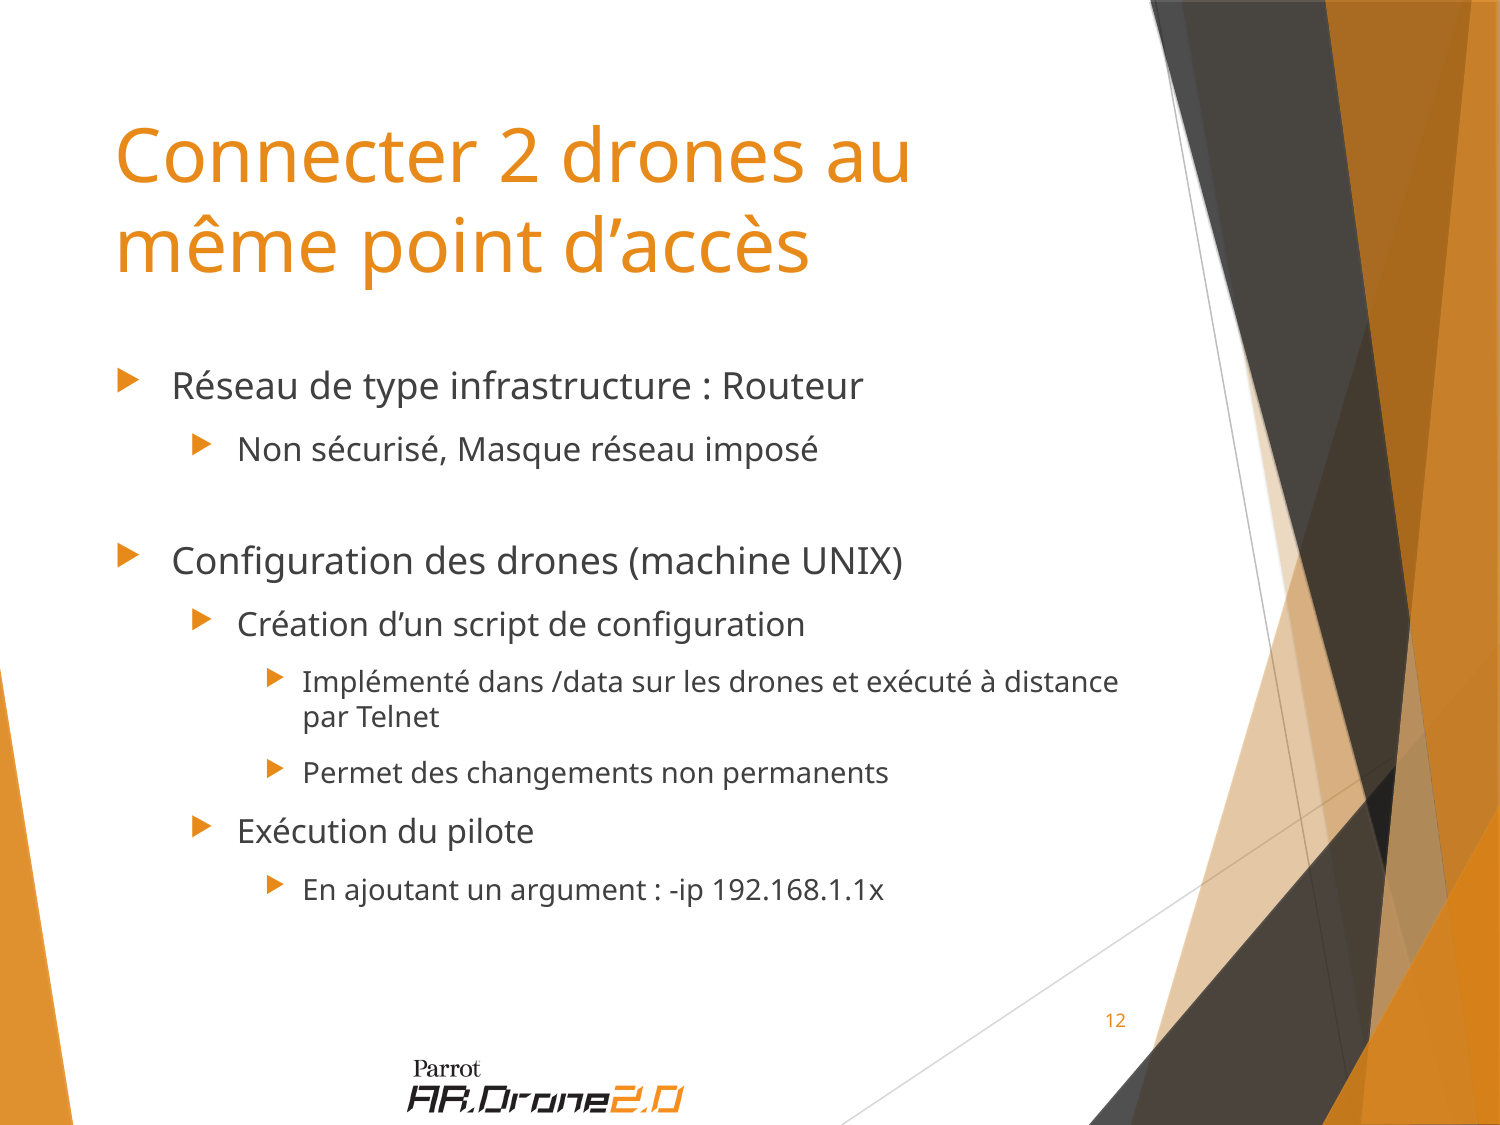

# Connecter 2 drones au même point d’accès
Réseau de type infrastructure : Routeur
Non sécurisé, Masque réseau imposé
Configuration des drones (machine UNIX)
Création d’un script de configuration
Implémenté dans /data sur les drones et exécuté à distance par Telnet
Permet des changements non permanents
Exécution du pilote
En ajoutant un argument : -ip 192.168.1.1x